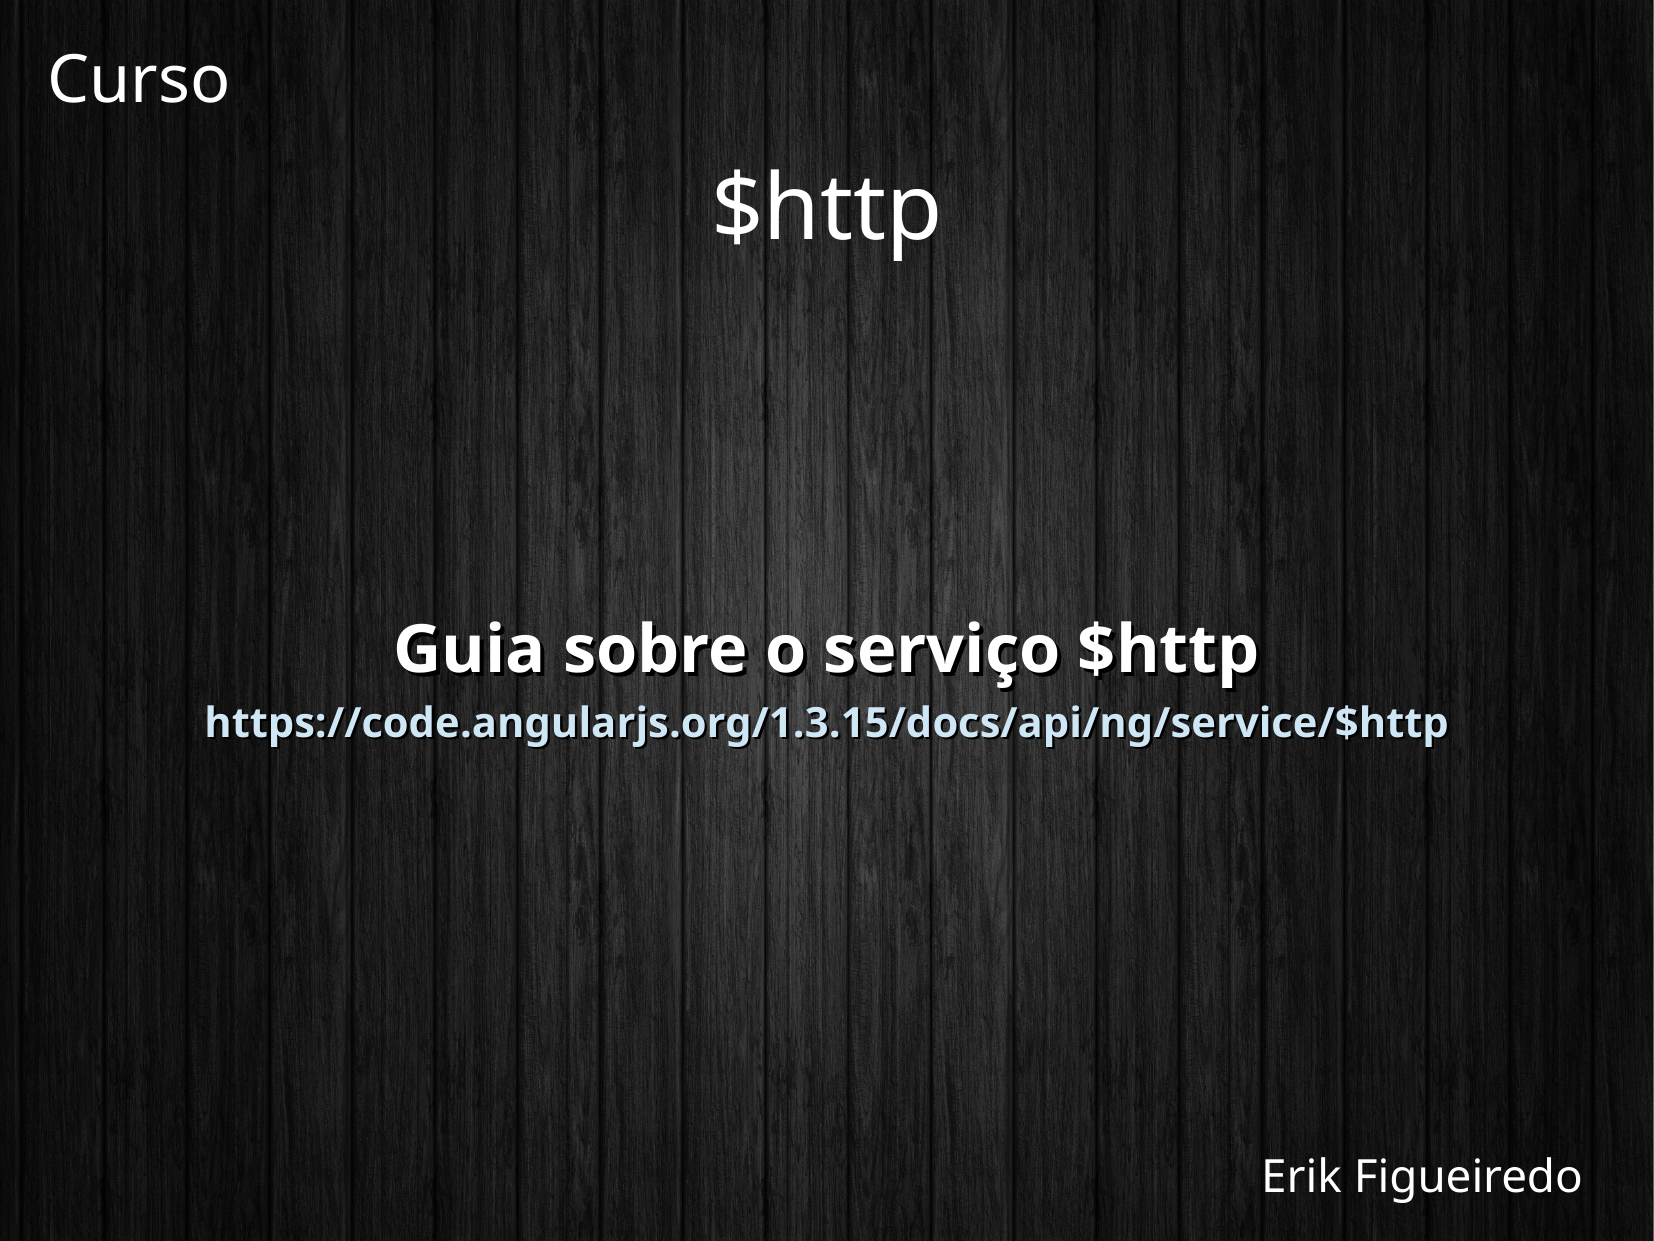

Curso
# $http
Guia sobre o serviço $http
https://code.angularjs.org/1.3.15/docs/api/ng/service/$http
Erik Figueiredo